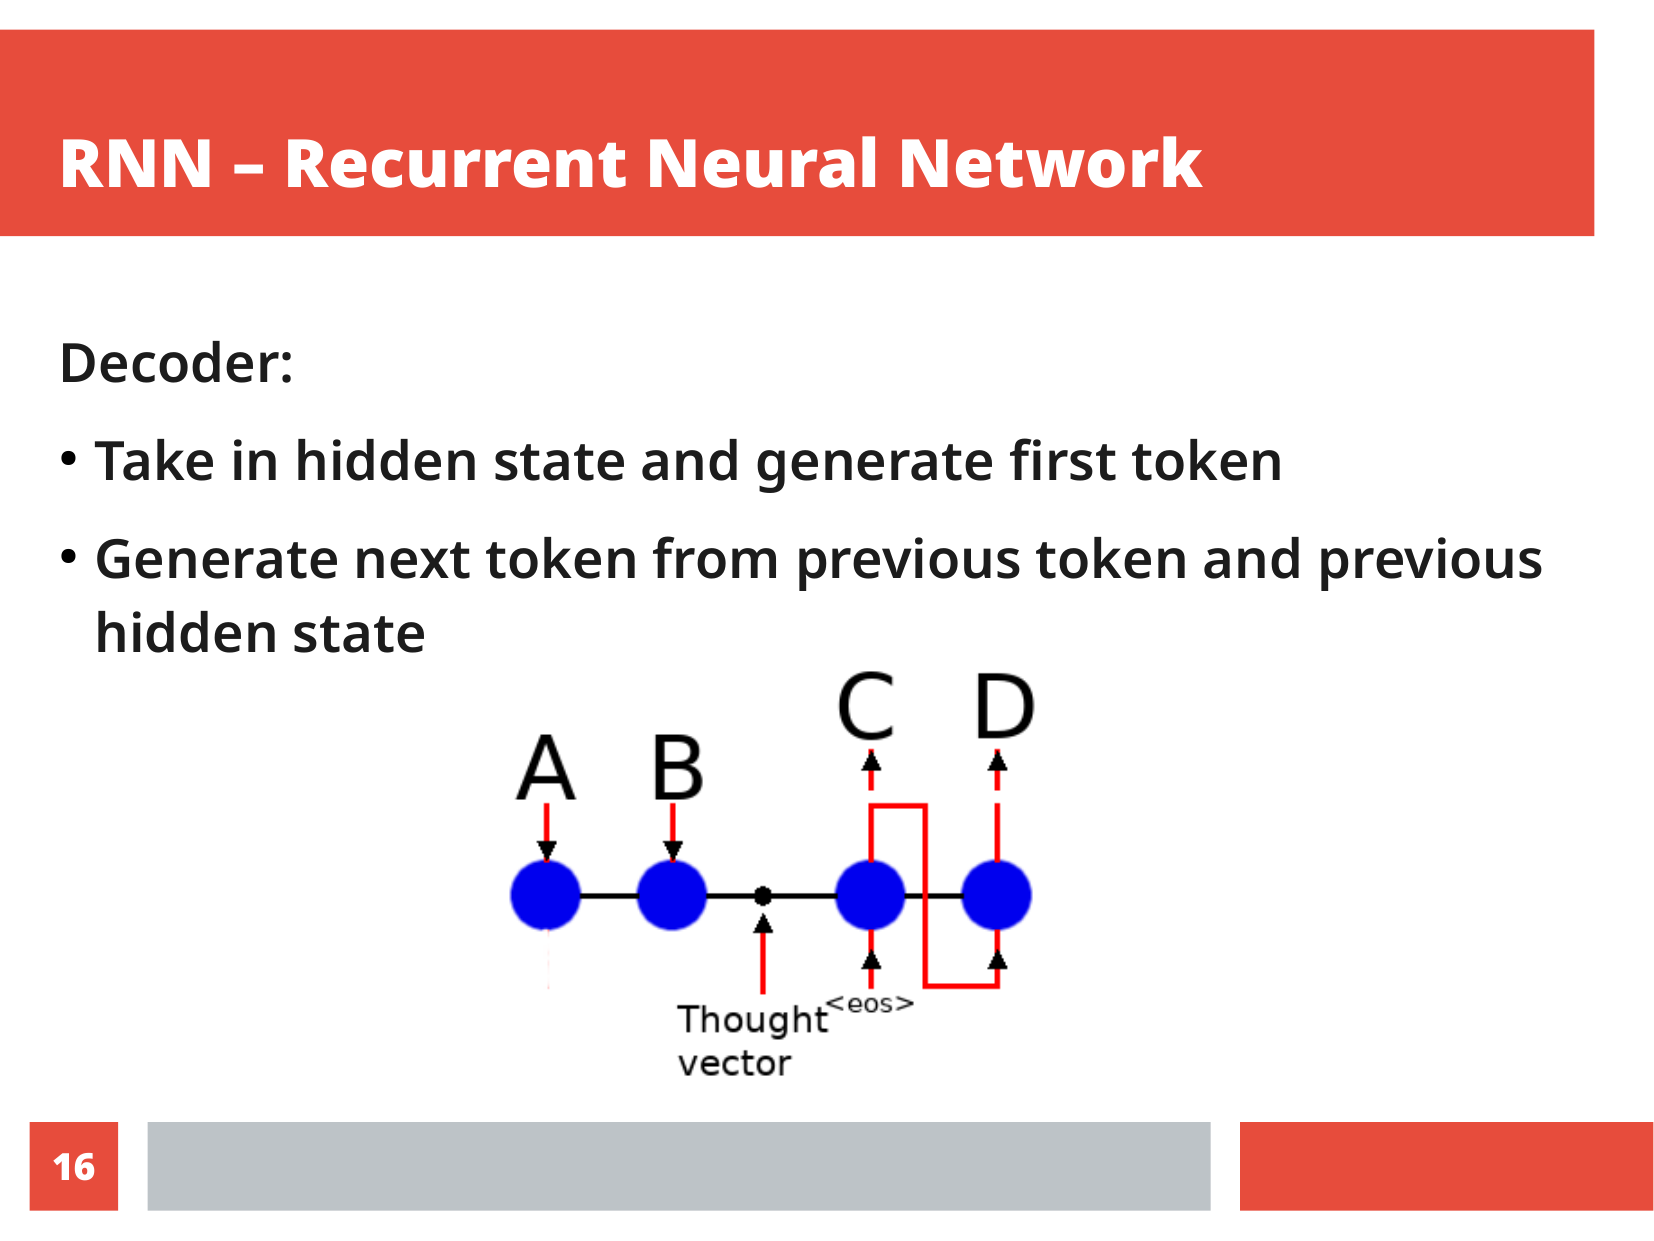

# RNN – Recurrent Neural Network
Decoder:
Take in hidden state and generate first token
Generate next token from previous token and previous hidden state
16